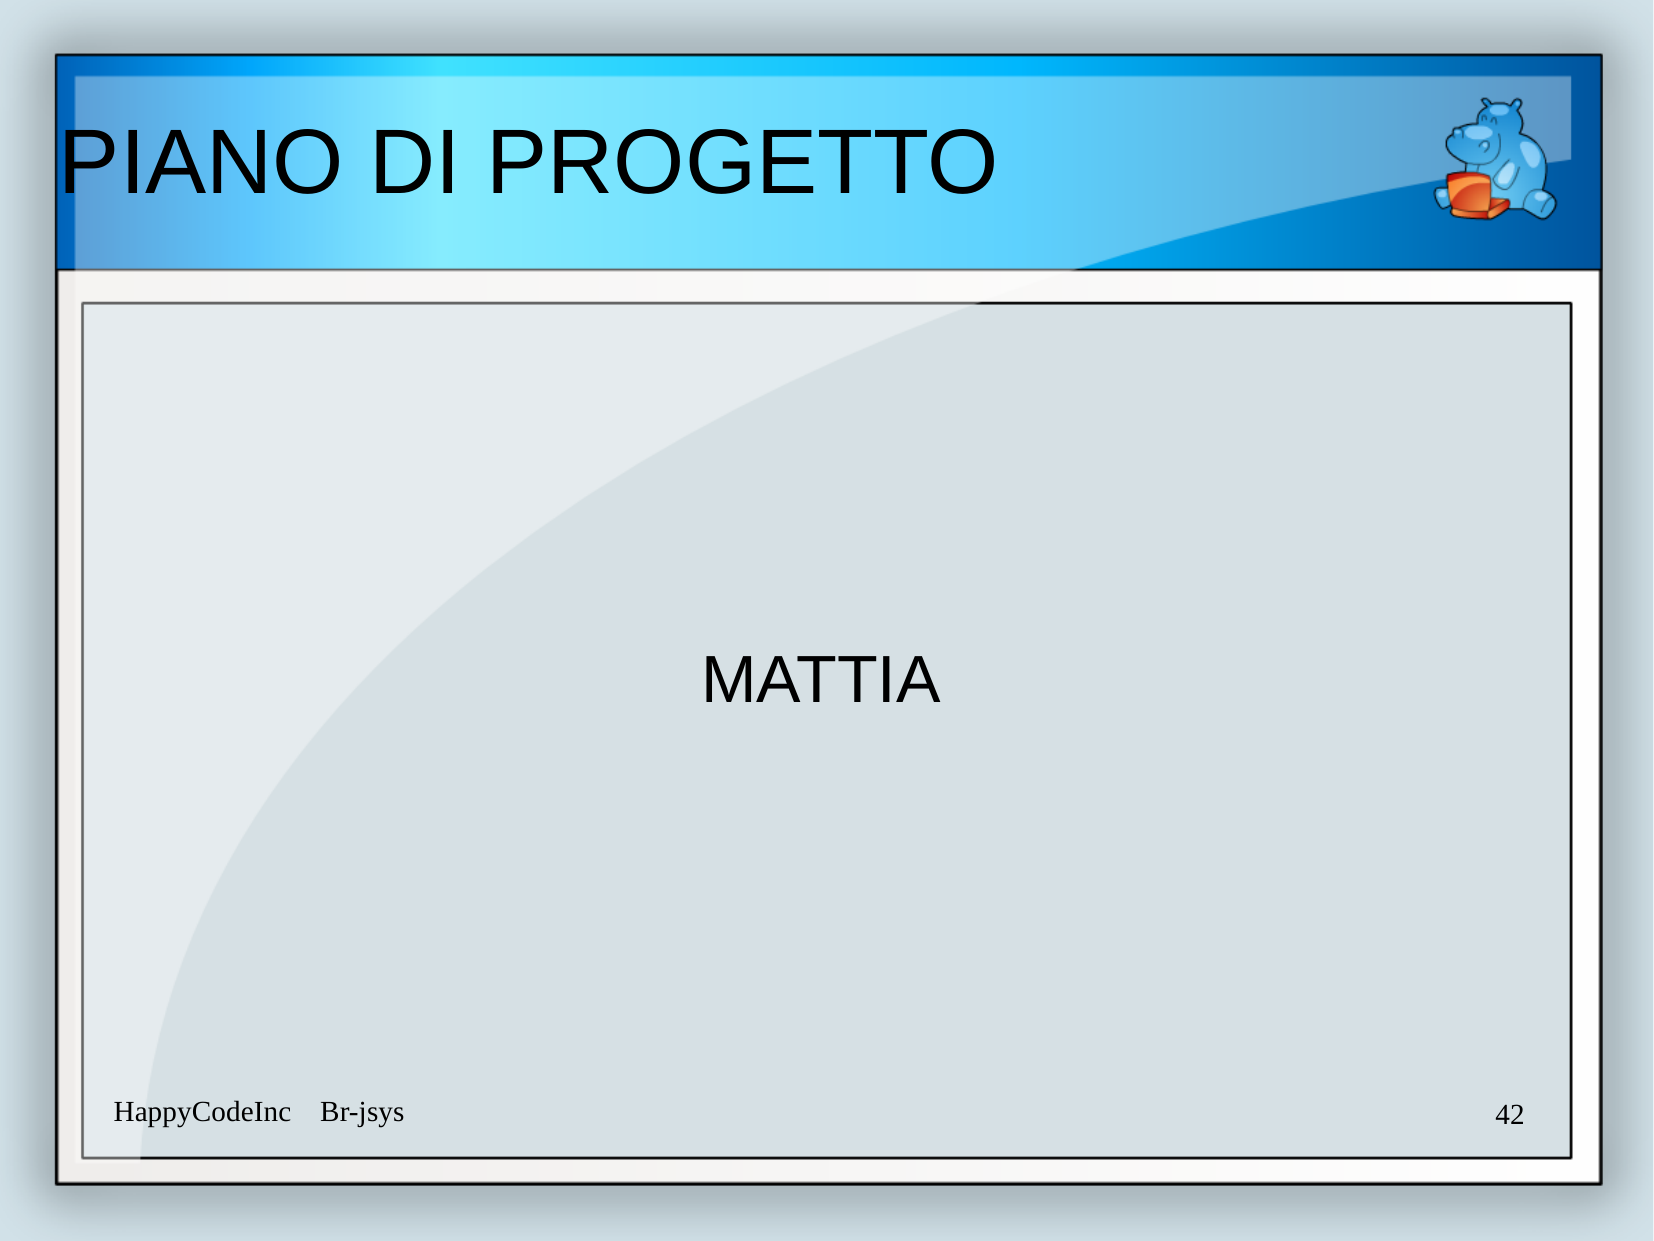

# PIANO DI PROGETTO
MATTIA
HappyCodeInc Br-jsys
42